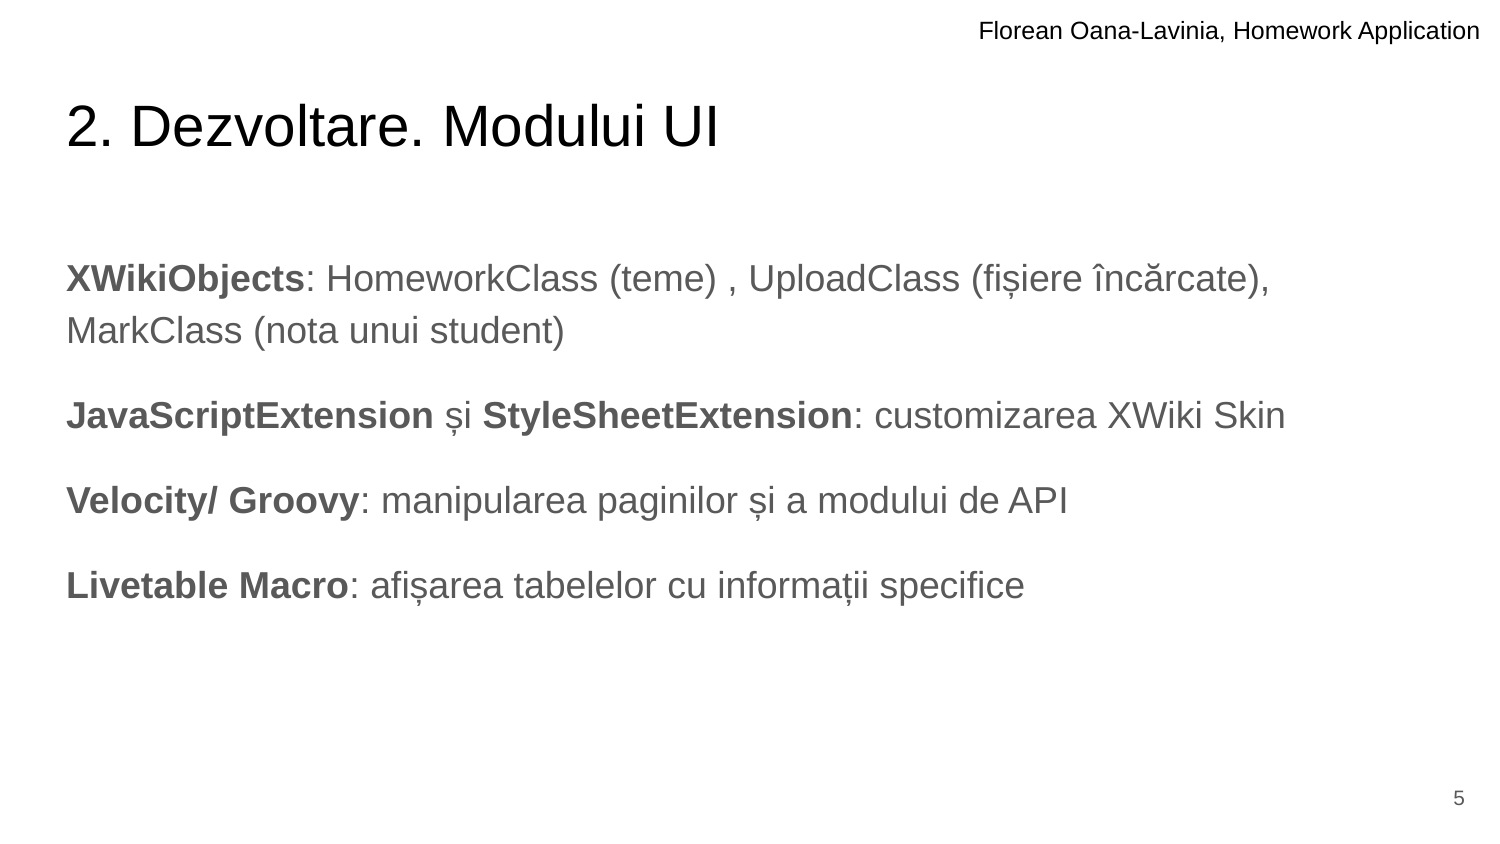

Florean Oana-Lavinia, Homework Application
# 2. Dezvoltare. Modului UI
XWikiObjects: HomeworkClass (teme) , UploadClass (fișiere încărcate), MarkClass (nota unui student)
JavaScriptExtension și StyleSheetExtension: customizarea XWiki Skin
Velocity/ Groovy: manipularea paginilor și a modului de API
Livetable Macro: afișarea tabelelor cu informații specifice